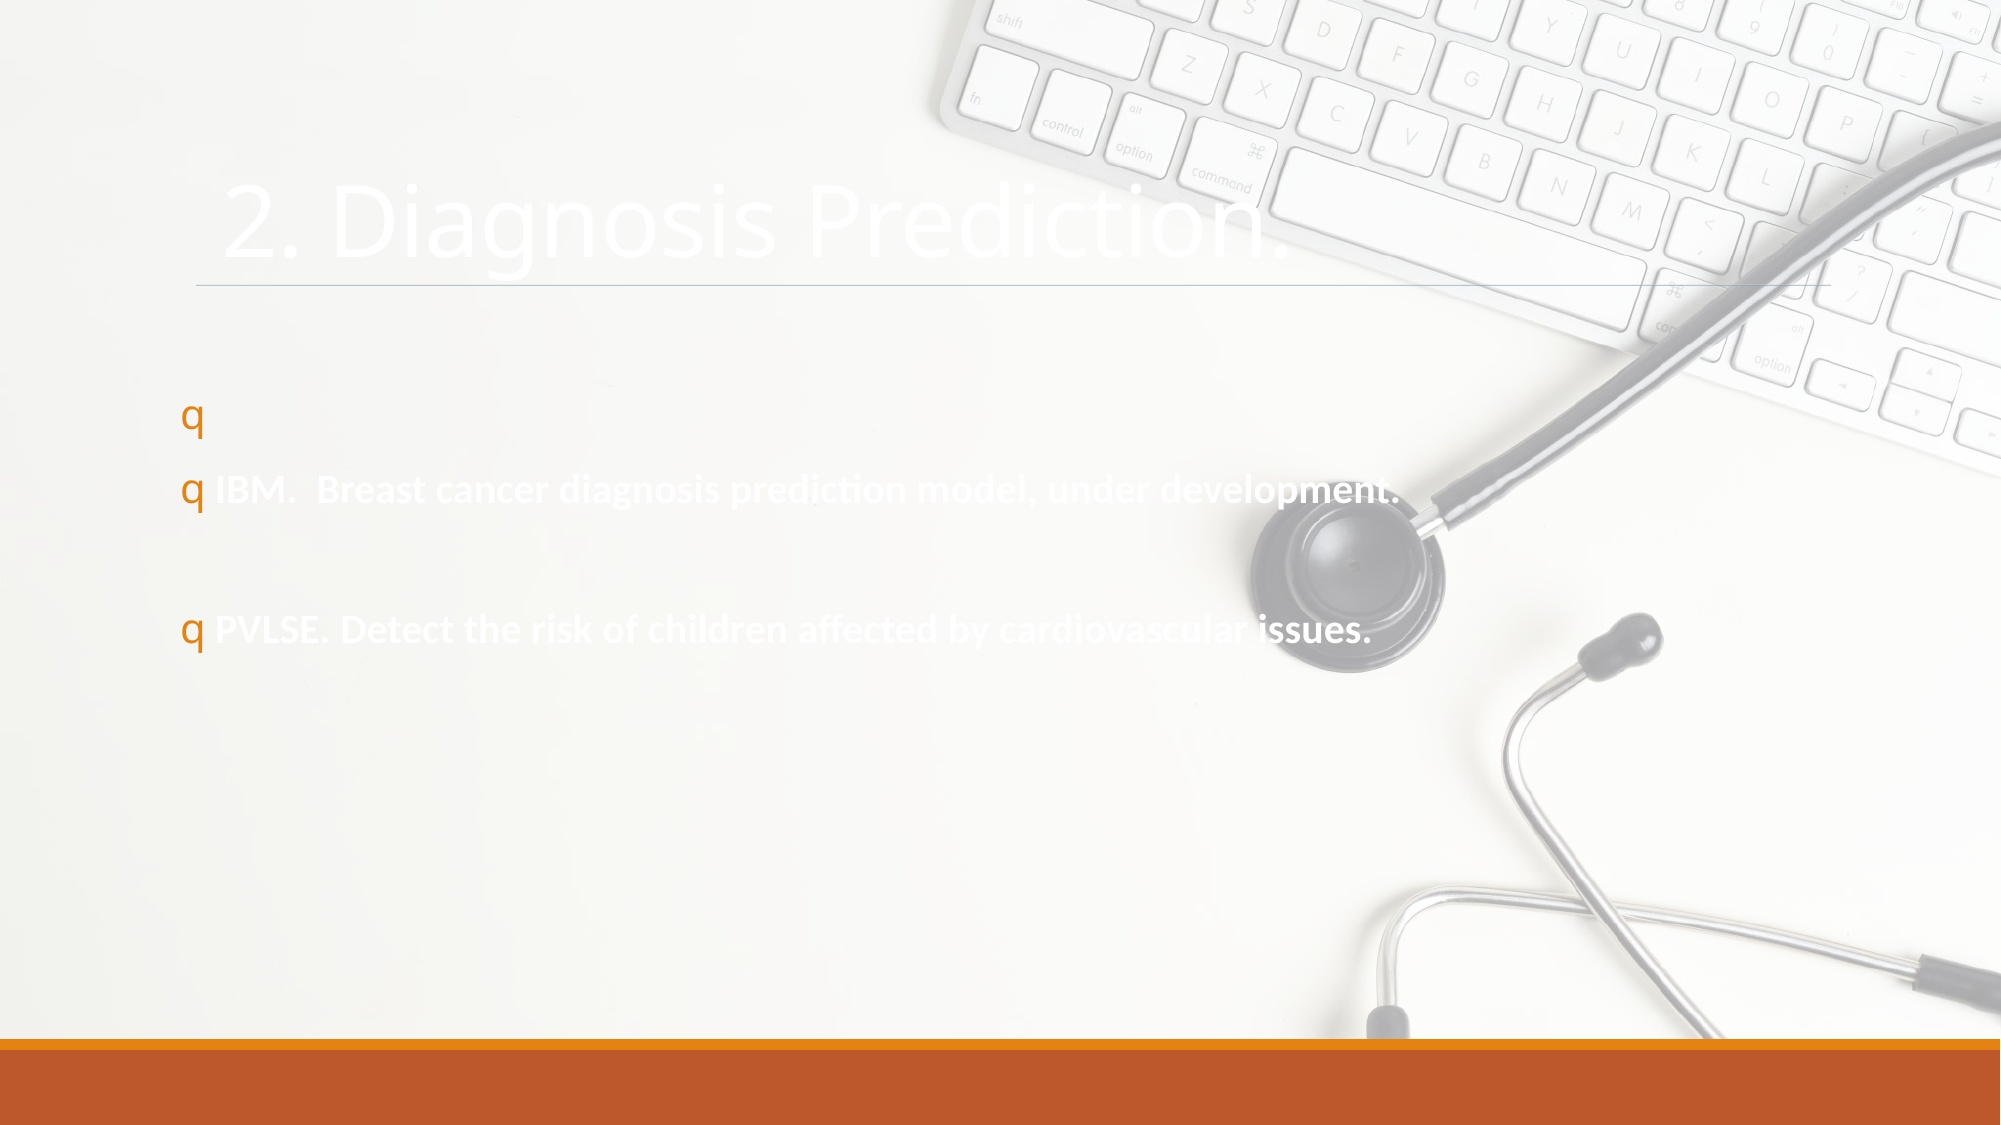

# 2. Diagnosis Prediction.
 IBM. Breast cancer diagnosis prediction model, under development.
 PVLSE. Detect the risk of children affected by cardiovascular issues.